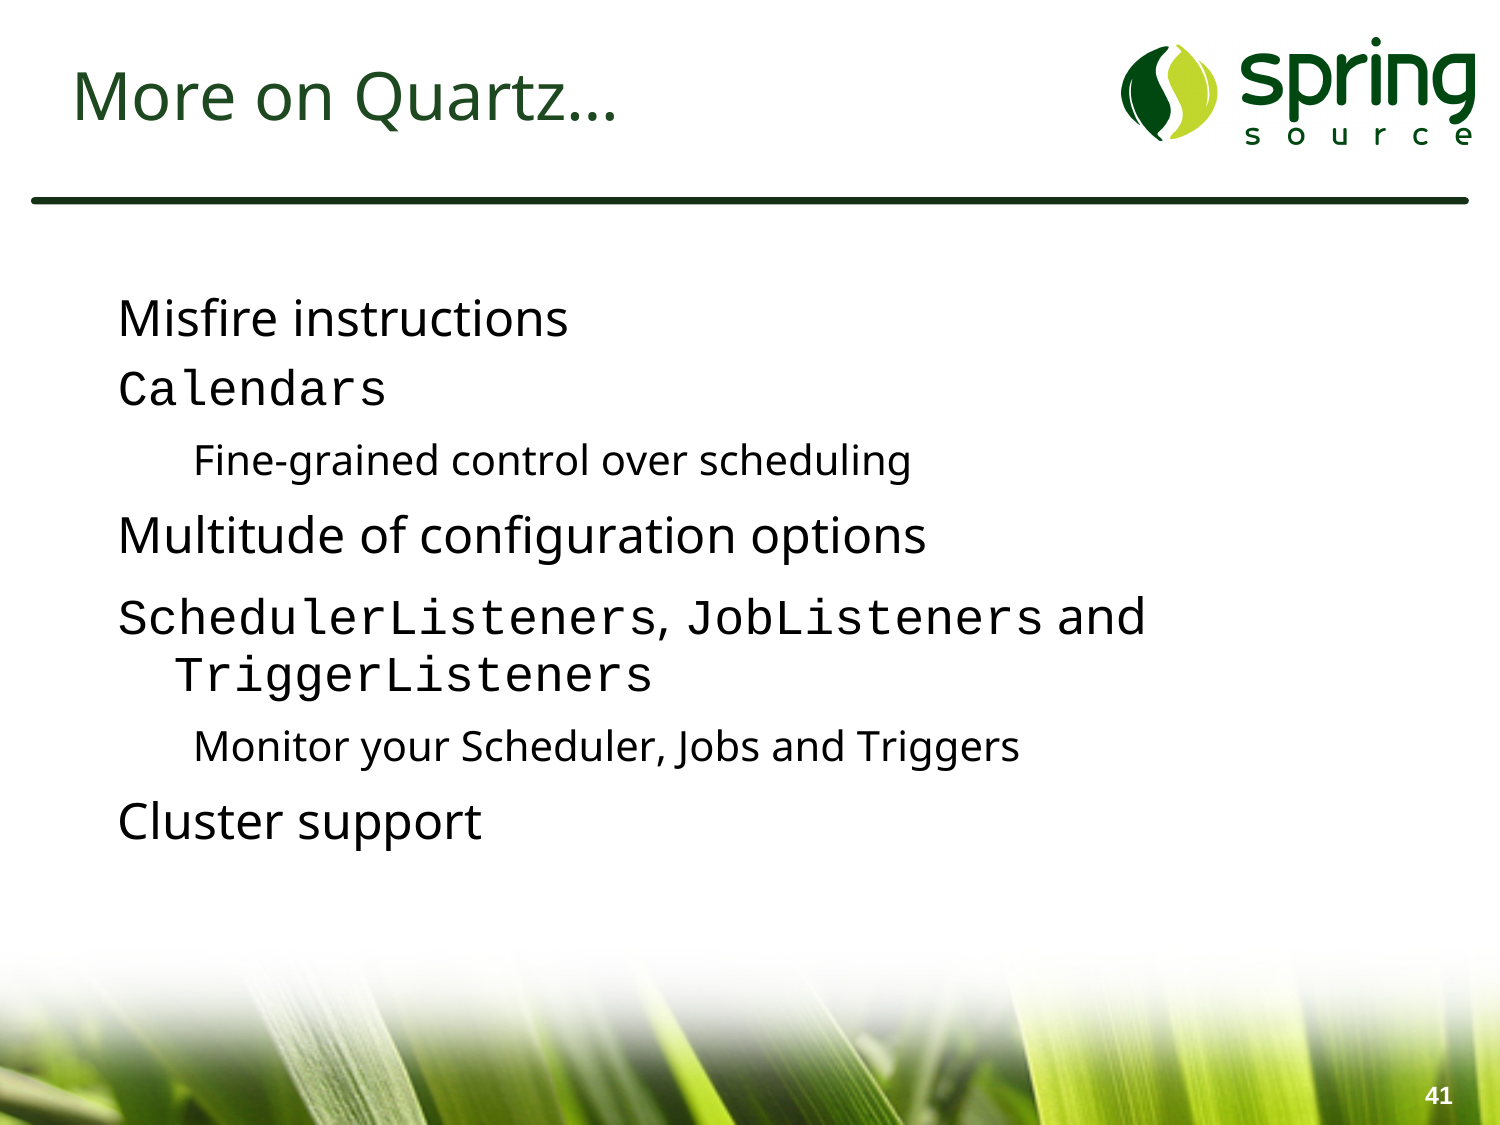

# More on Quartz…
Misfire instructions
Calendars
Fine-grained control over scheduling
Multitude of configuration options
SchedulerListeners, JobListeners and TriggerListeners
Monitor your Scheduler, Jobs and Triggers
Cluster support